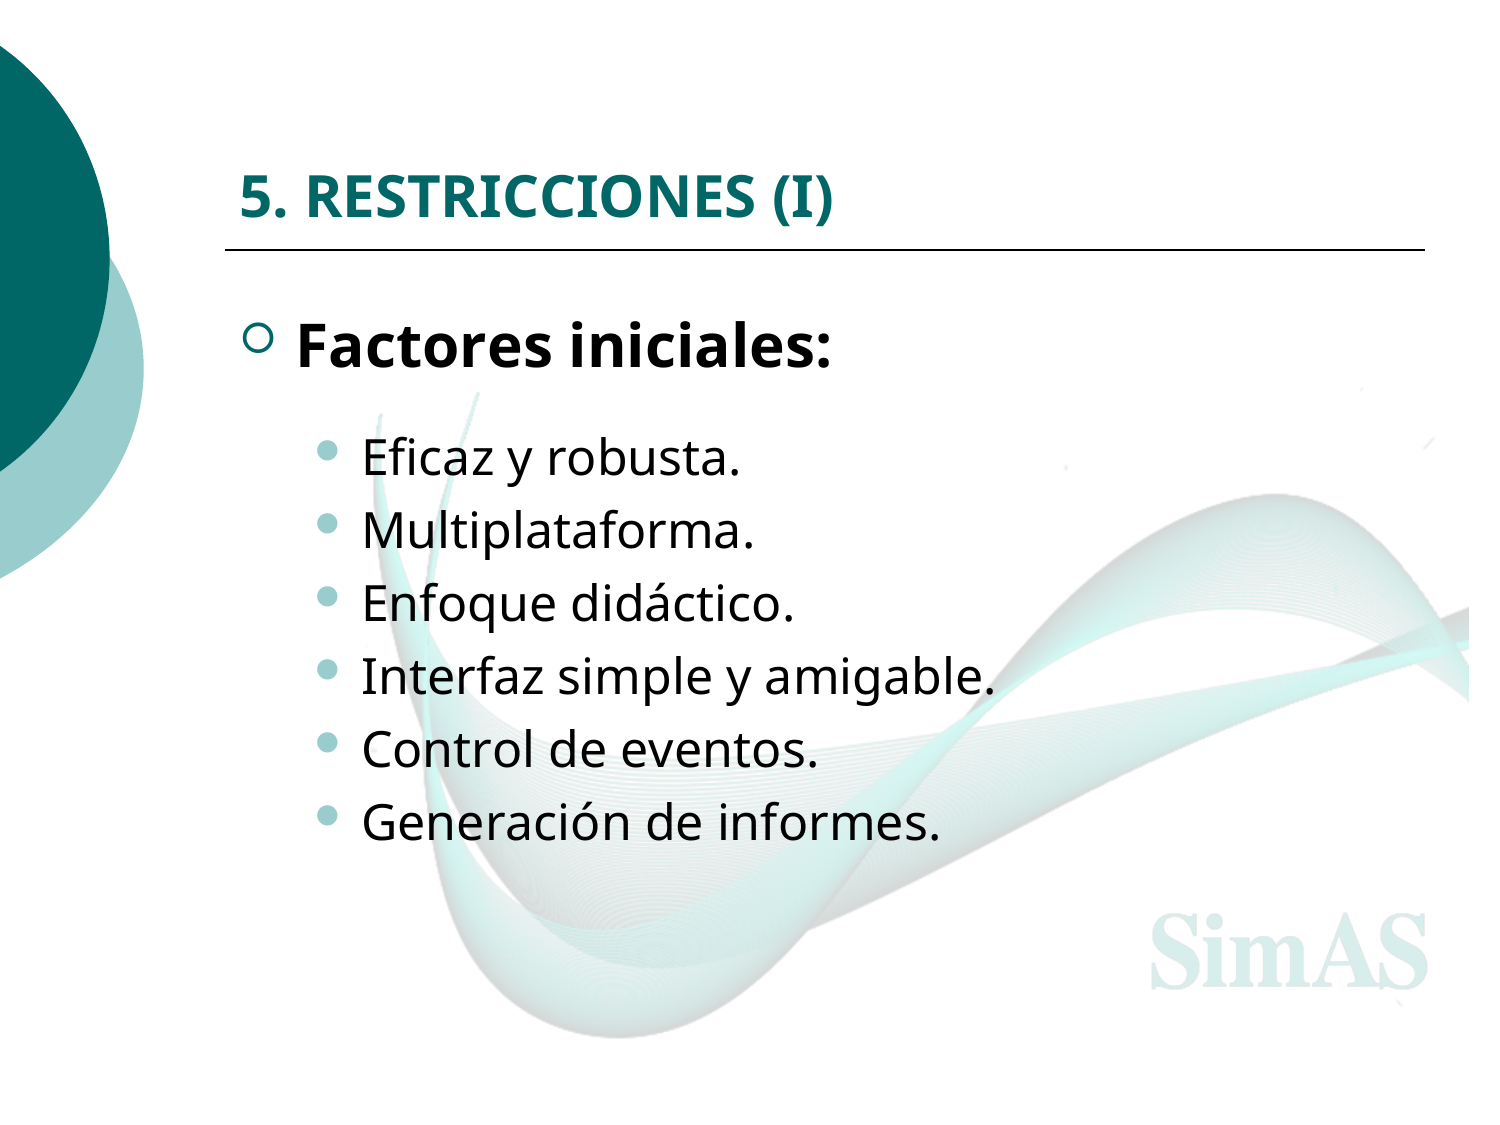

# 5. RESTRICCIONES (I)
Factores iniciales:
Eficaz y robusta.
Multiplataforma.
Enfoque didáctico.
Interfaz simple y amigable.
Control de eventos.
Generación de informes.